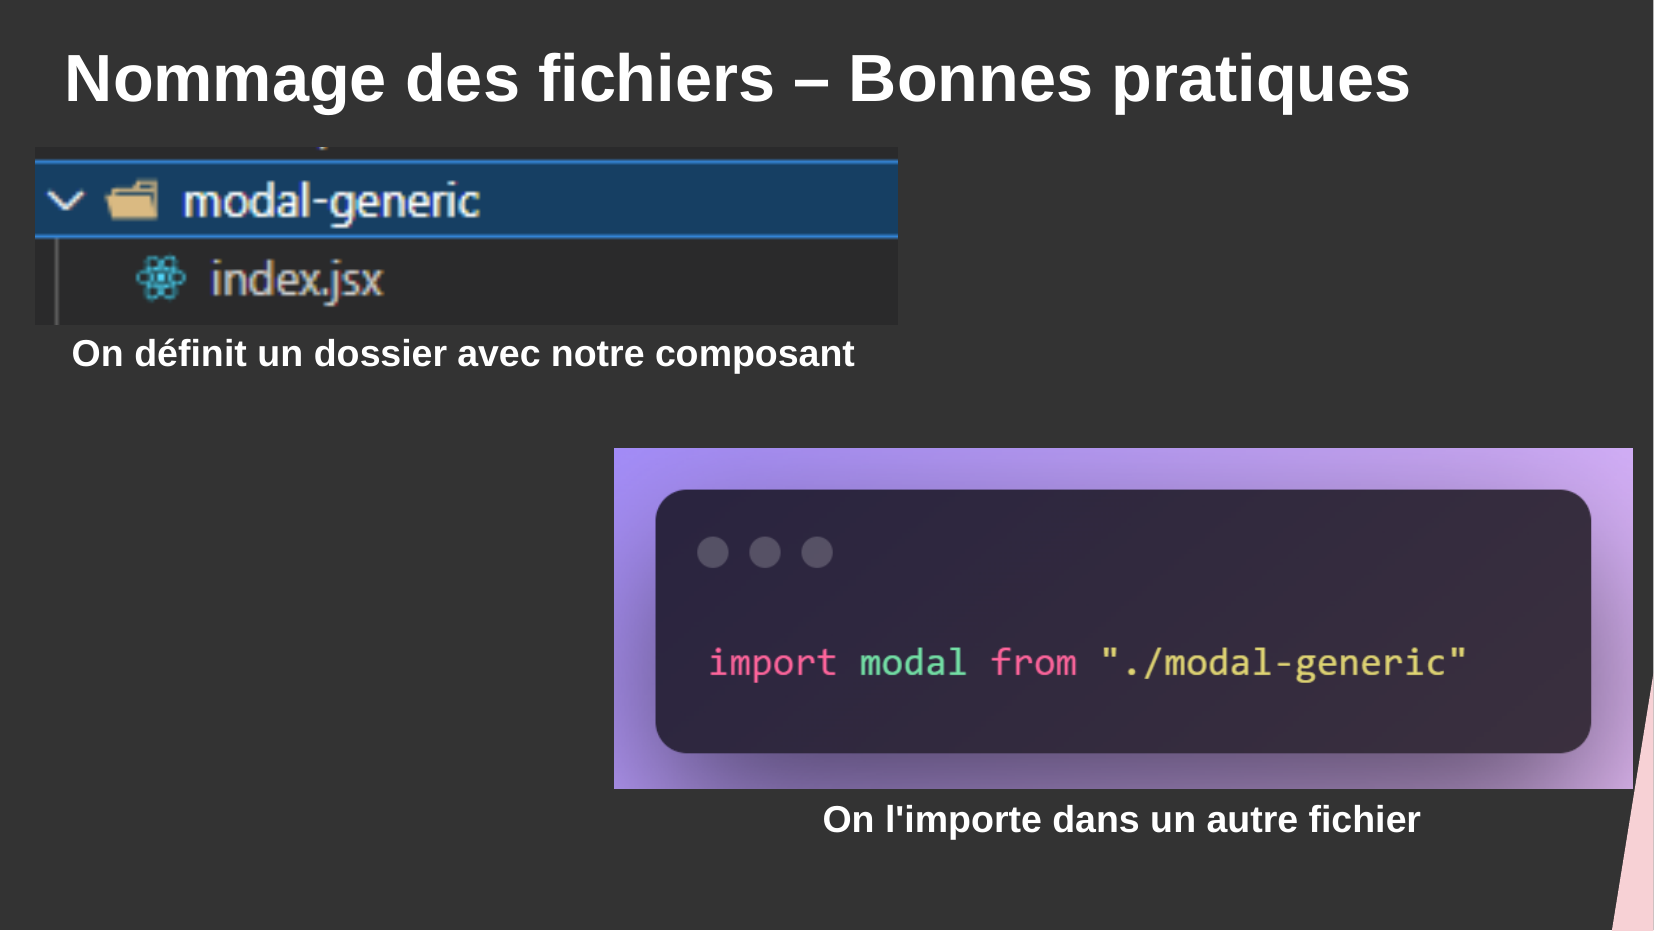

# Nommage des fichiers – Bonnes pratiques
On définit un dossier avec notre composant
On l'importe dans un autre fichier